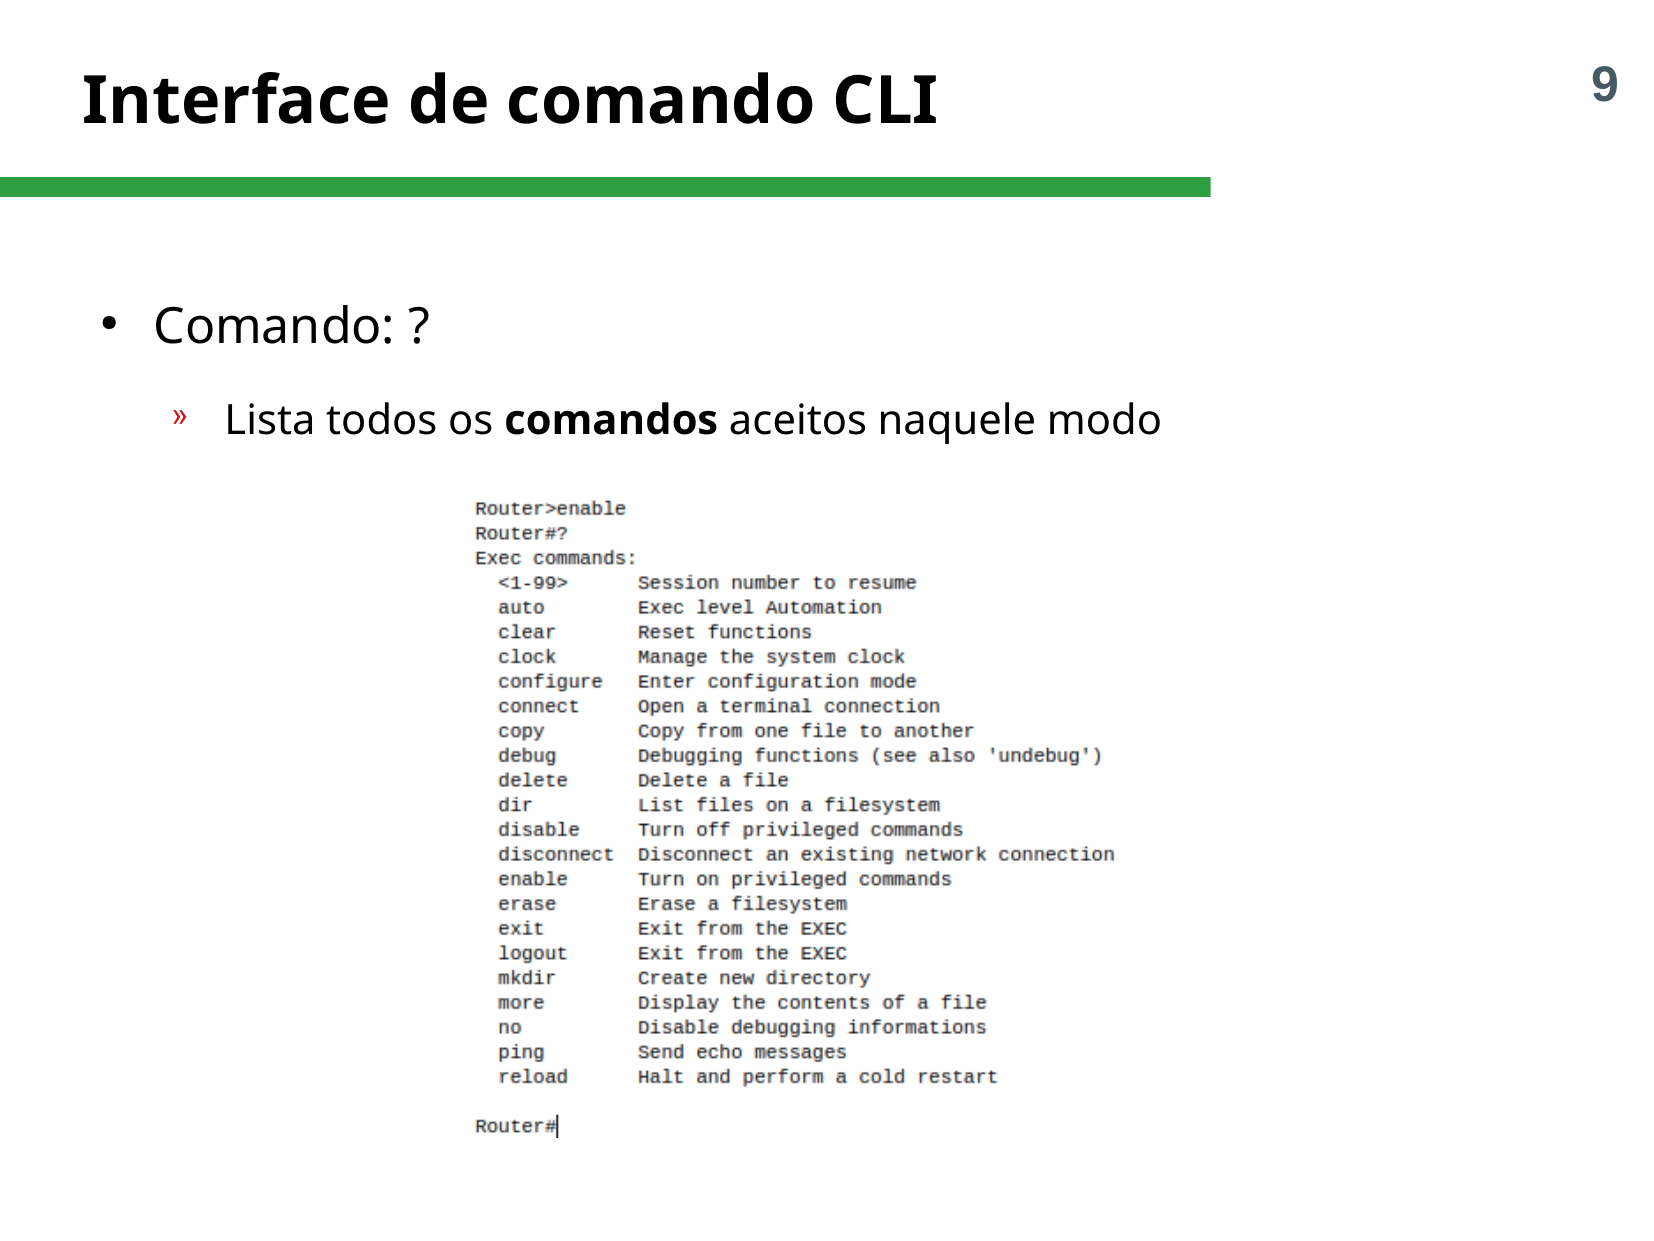

# Interface de comando CLI
Comando: ?
Lista todos os comandos aceitos naquele modo